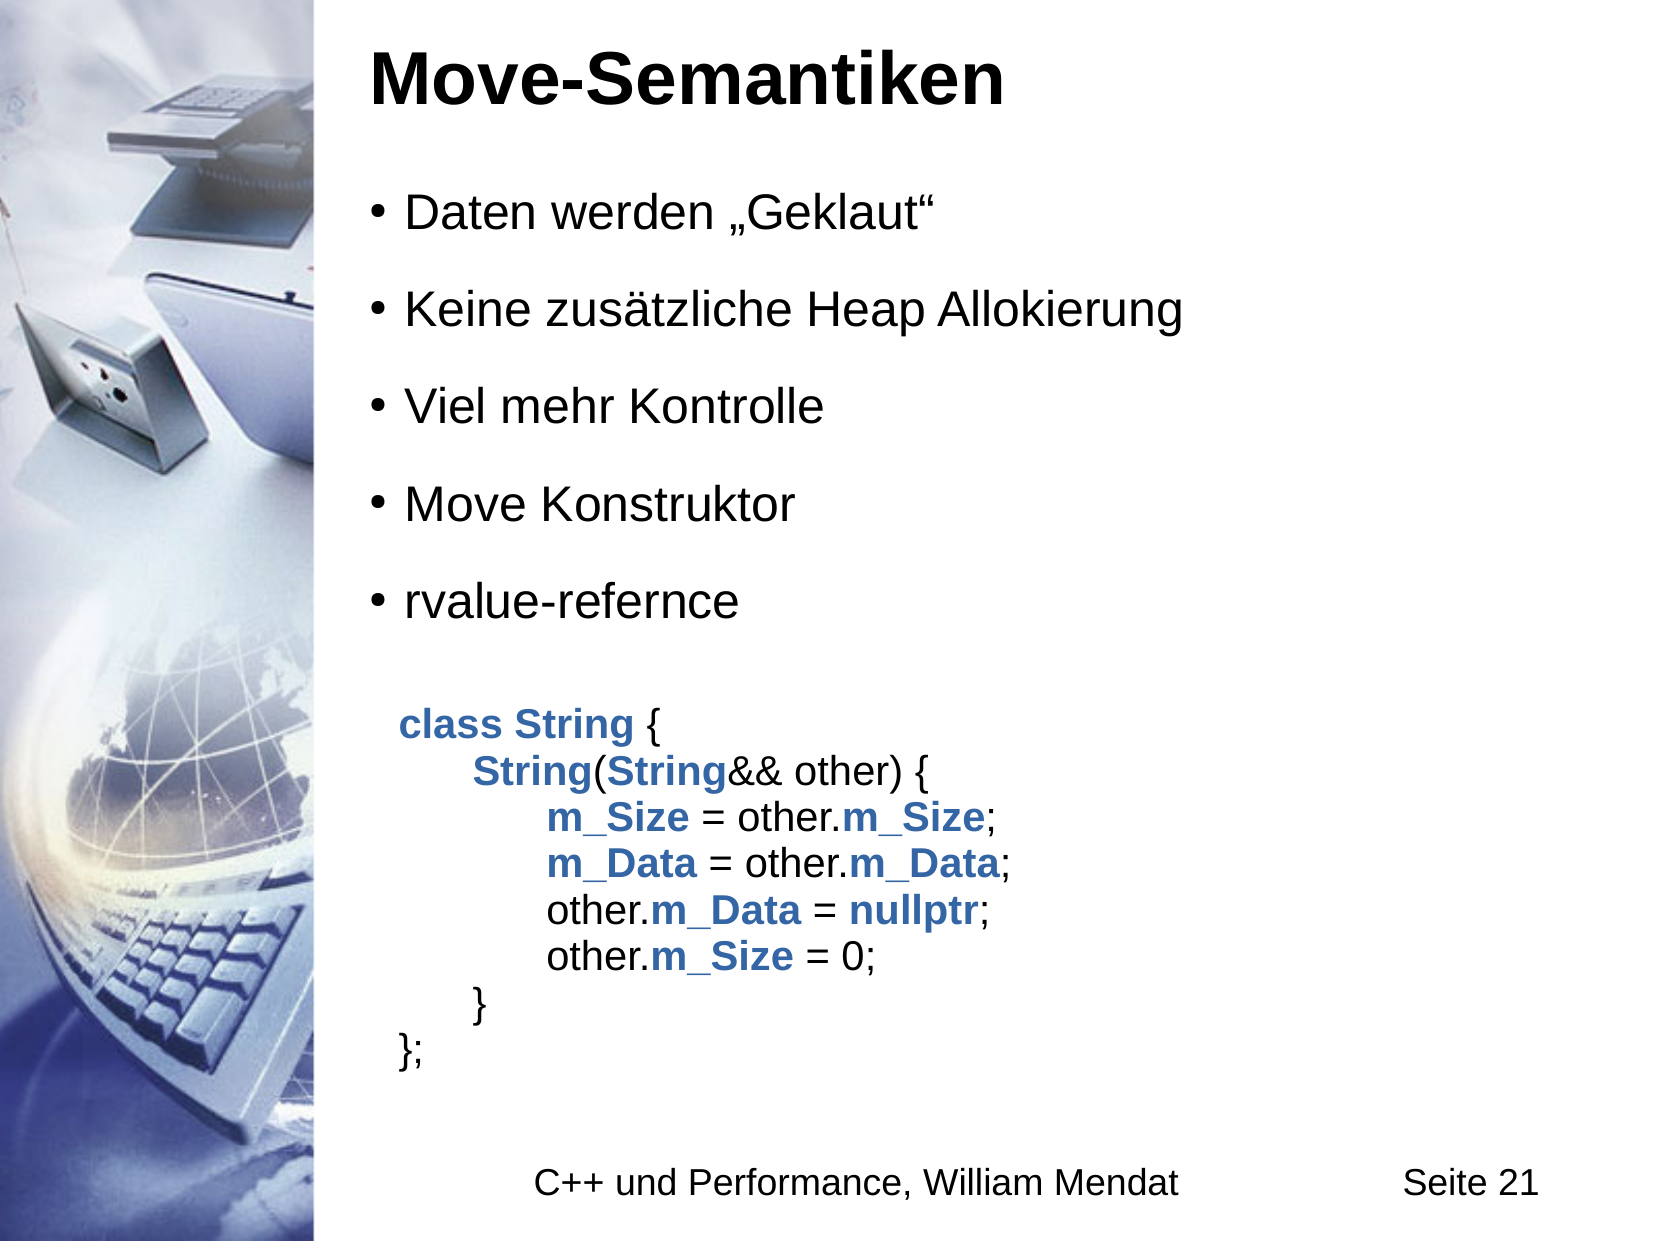

Move-Semantiken
Daten werden „Geklaut“
Keine zusätzliche Heap Allokierung
Viel mehr Kontrolle
Move Konstruktor
rvalue-refernce
class String {
	String(String&& other) {
		m_Size = other.m_Size;
		m_Data = other.m_Data;
		other.m_Data = nullptr;
		other.m_Size = 0;
	}
};
C++ und Performance, William Mendat
Seite 21